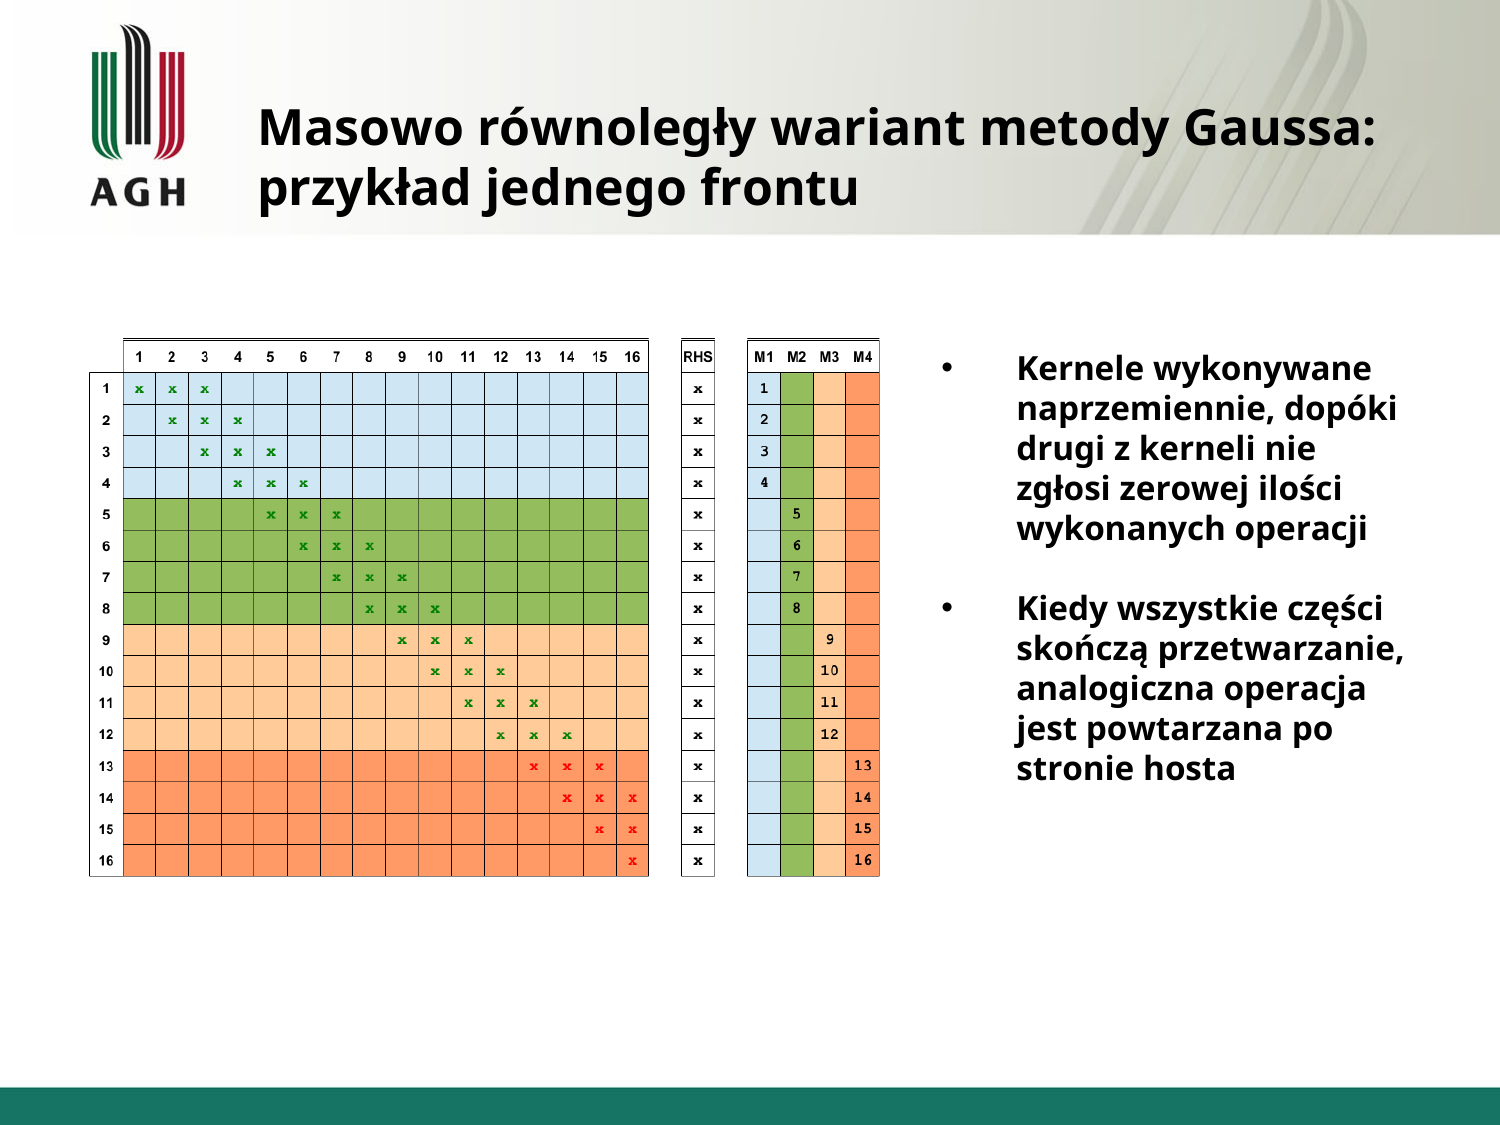

# Masowo równoległy wariant metody Gaussa: przykład jednego frontu
Kernele wykonywane naprzemiennie, dopóki drugi z kerneli nie zgłosi zerowej ilości wykonanych operacji
Kiedy wszystkie części skończą przetwarzanie, analogiczna operacja jest powtarzana po stronie hosta